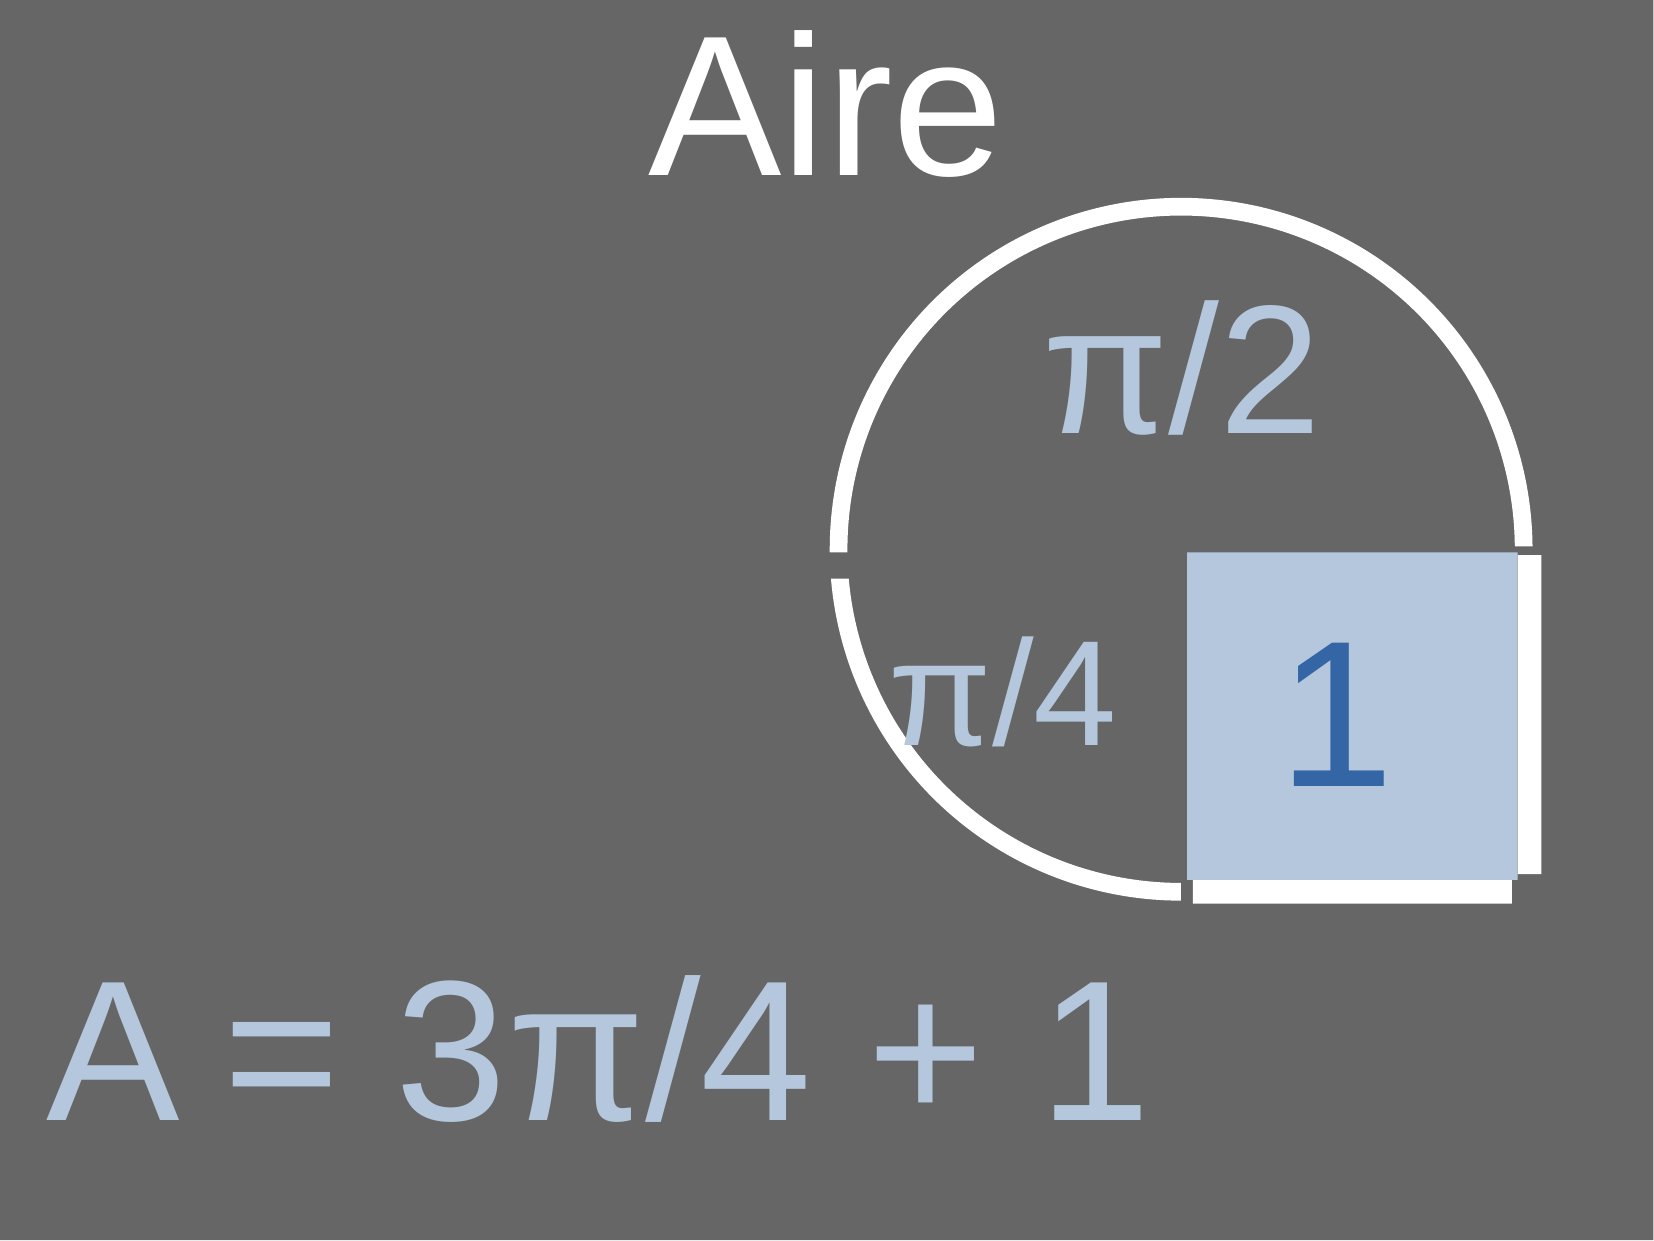

# Aire
π/2
1
π/4
A = 3π/4 + 1